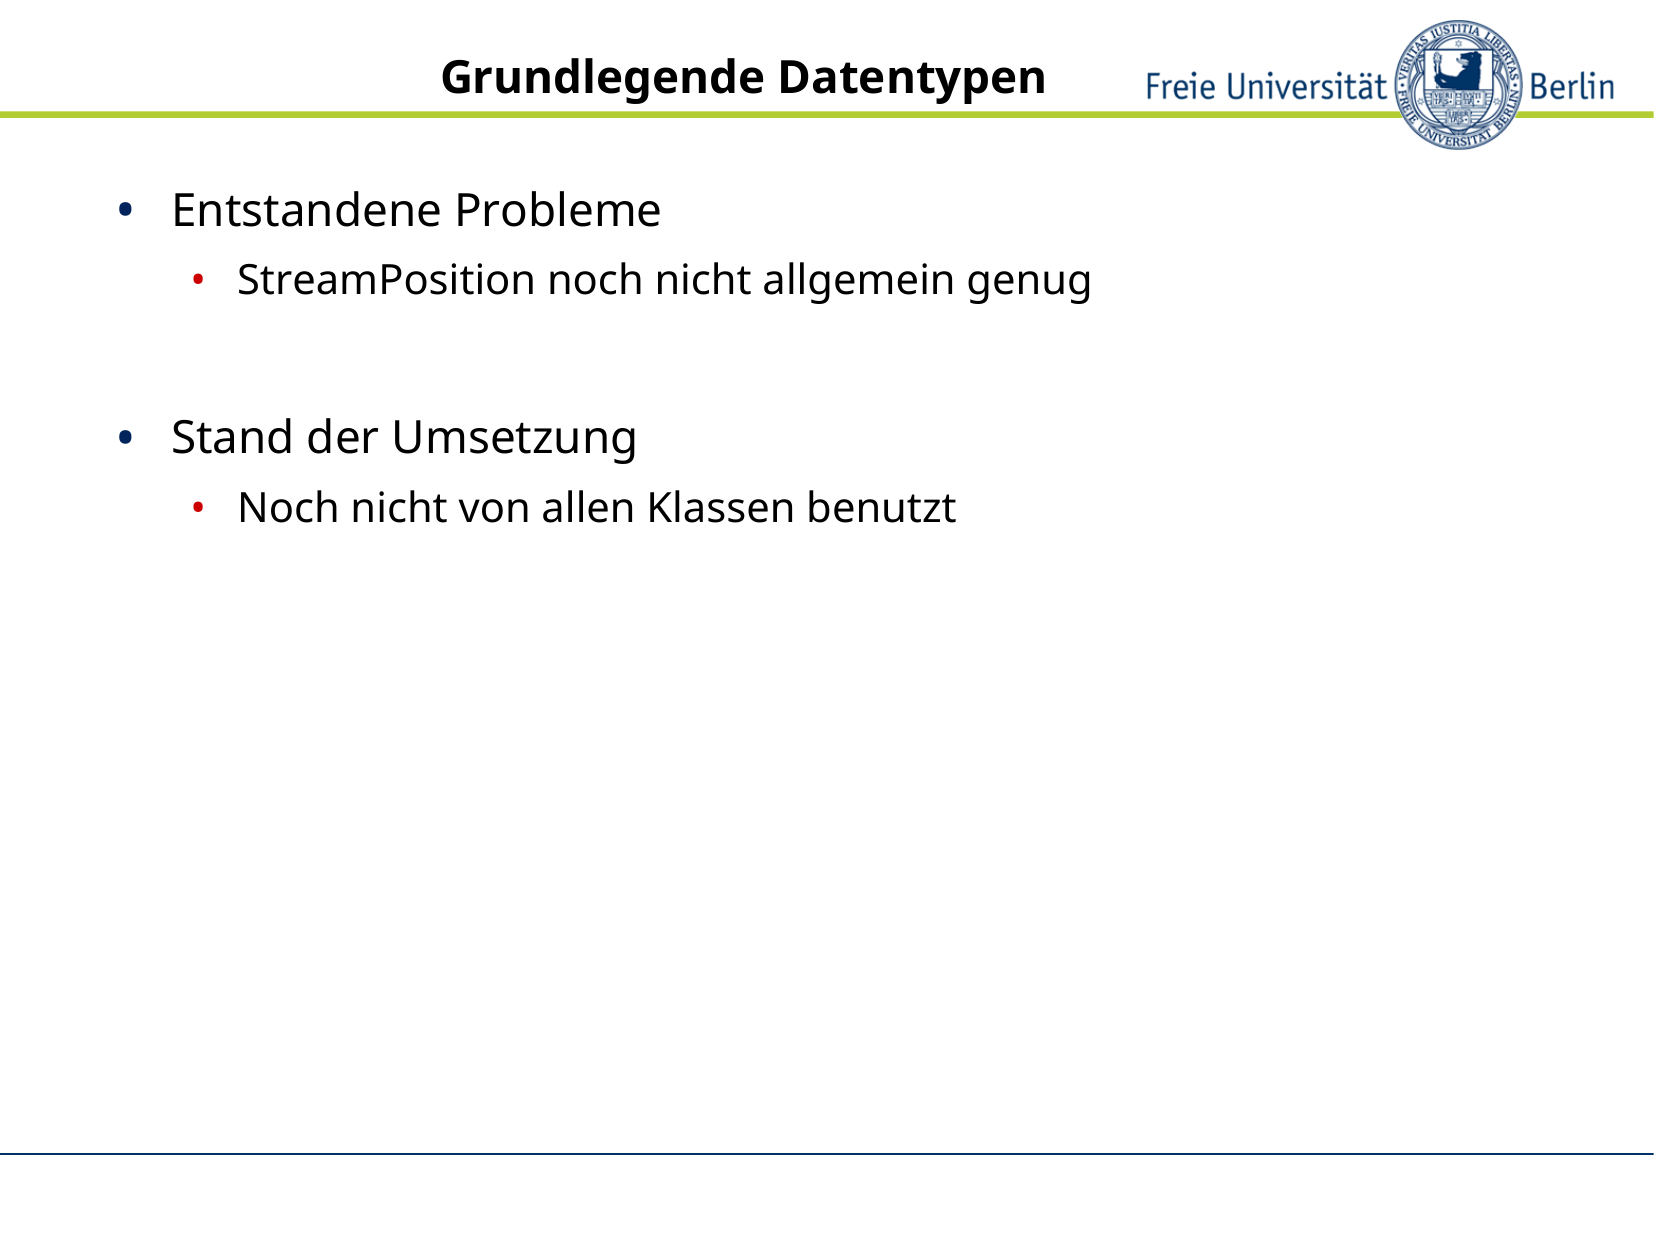

# Grundlegende Datentypen
Entstandene Probleme
StreamPosition noch nicht allgemein genug
Stand der Umsetzung
Noch nicht von allen Klassen benutzt